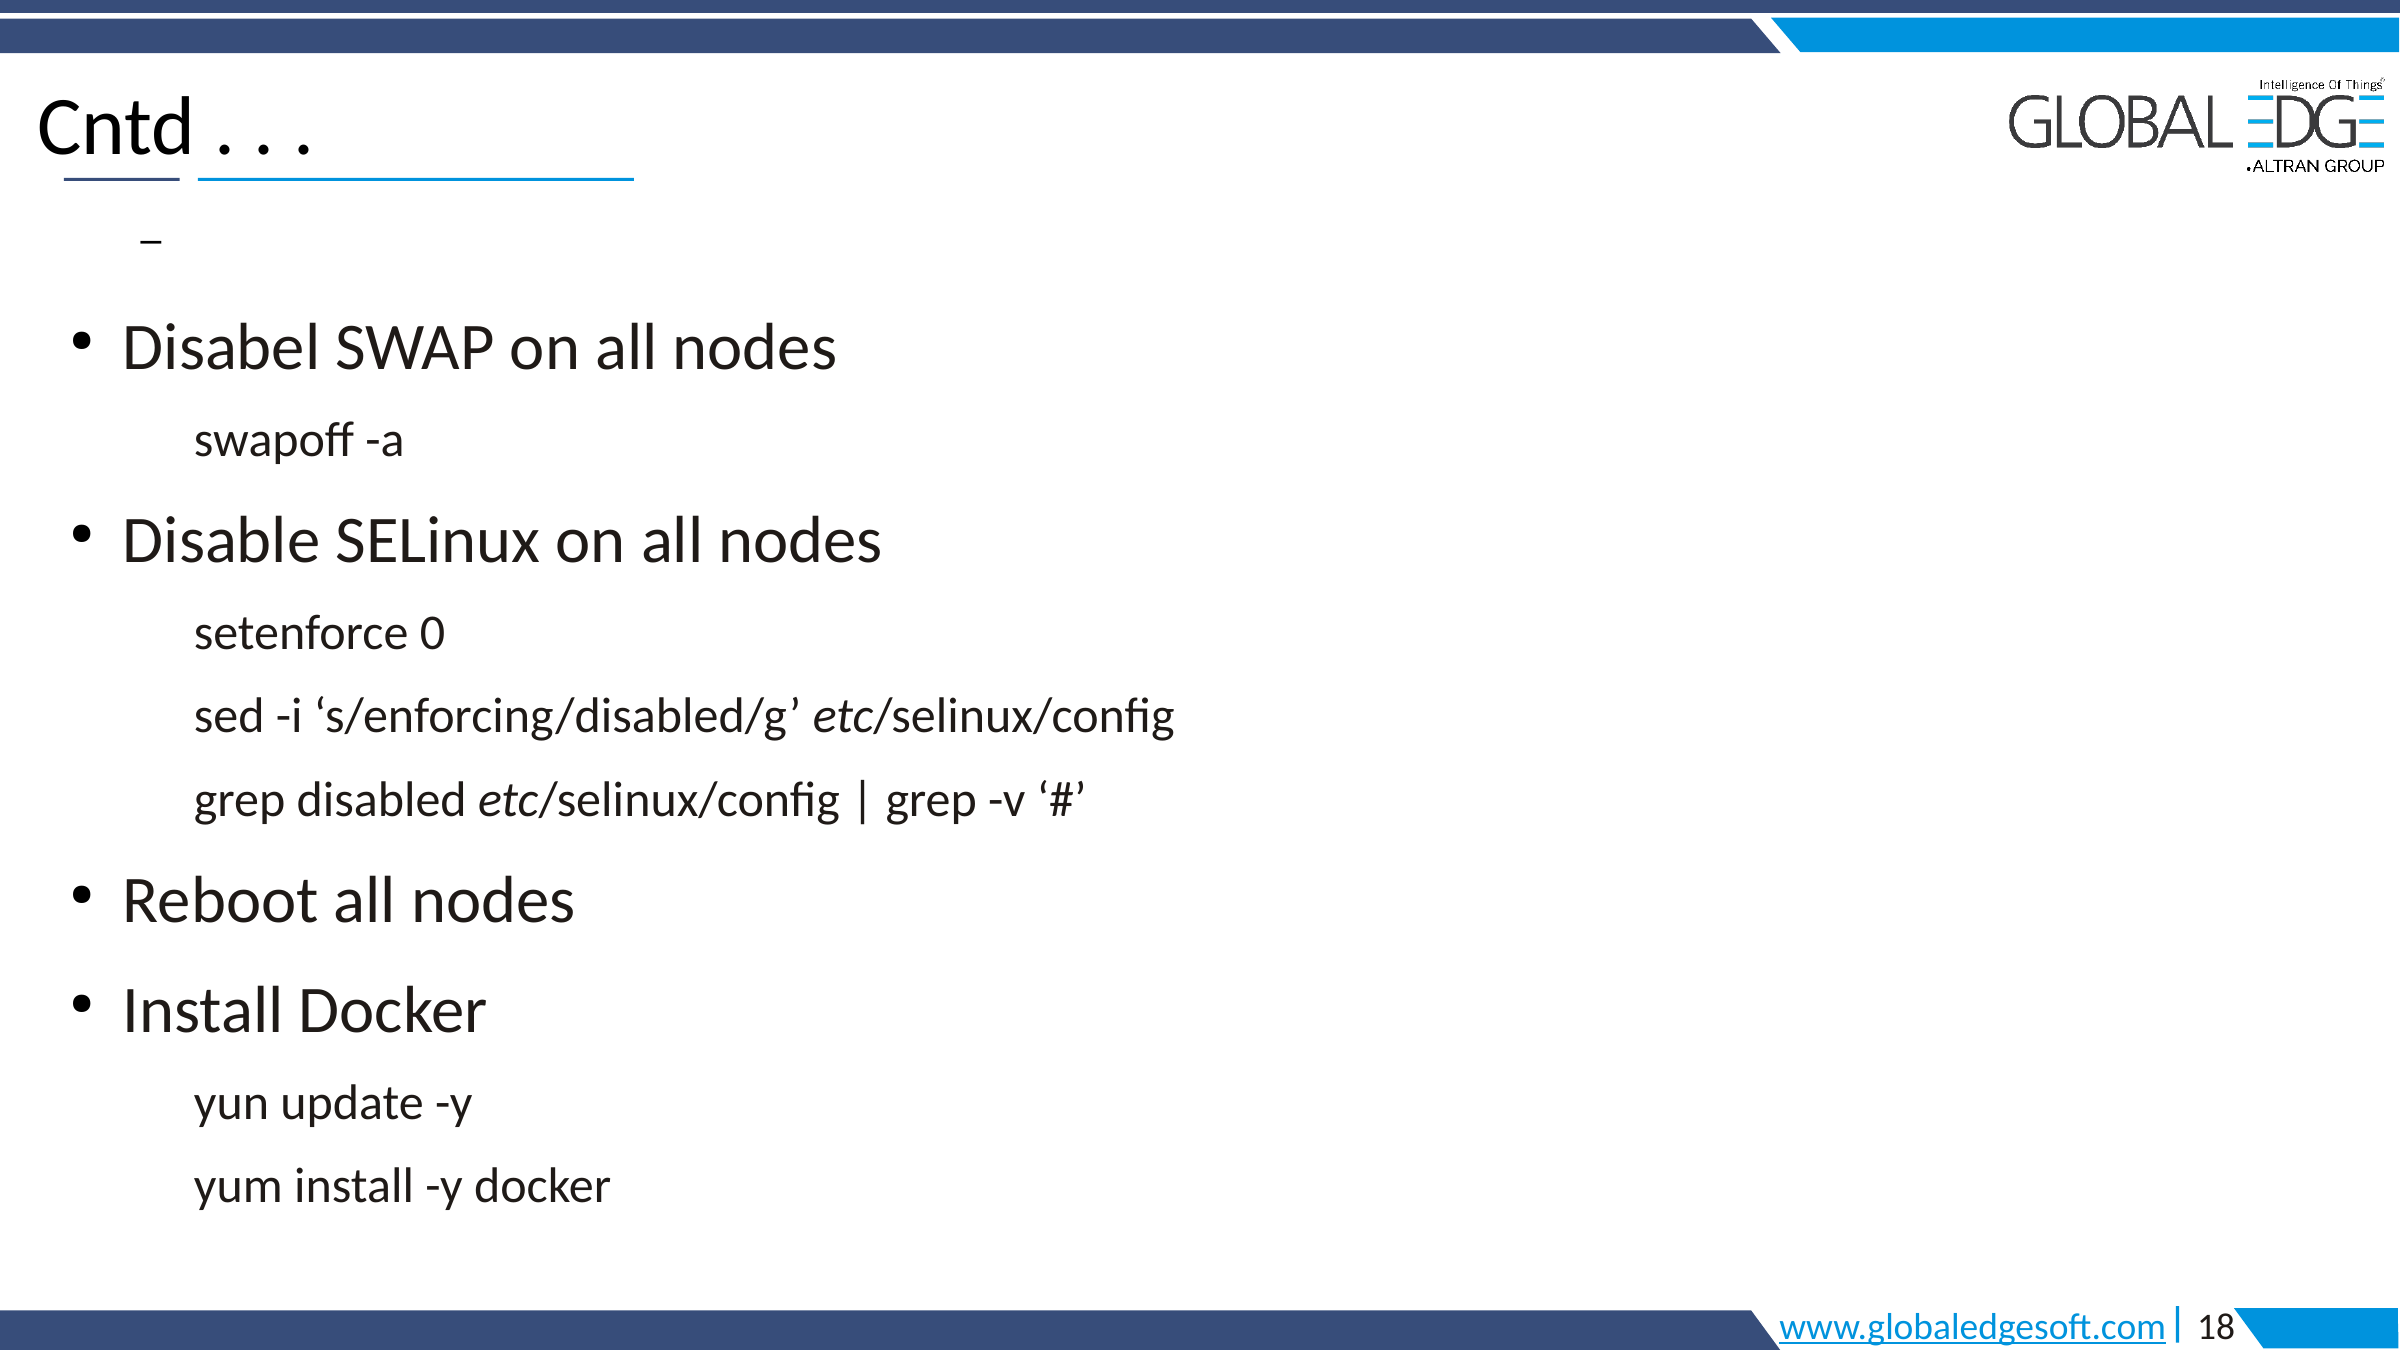

# Cntd . . .
Disabel SWAP on all nodes
swapoff -a
Disable SELinux on all nodes
setenforce 0
sed -i ‘s/enforcing/disabled/g’ etc/selinux/config
grep disabled etc/selinux/config | grep -v ‘#’
Reboot all nodes
Install Docker
yun update -y
yum install -y docker